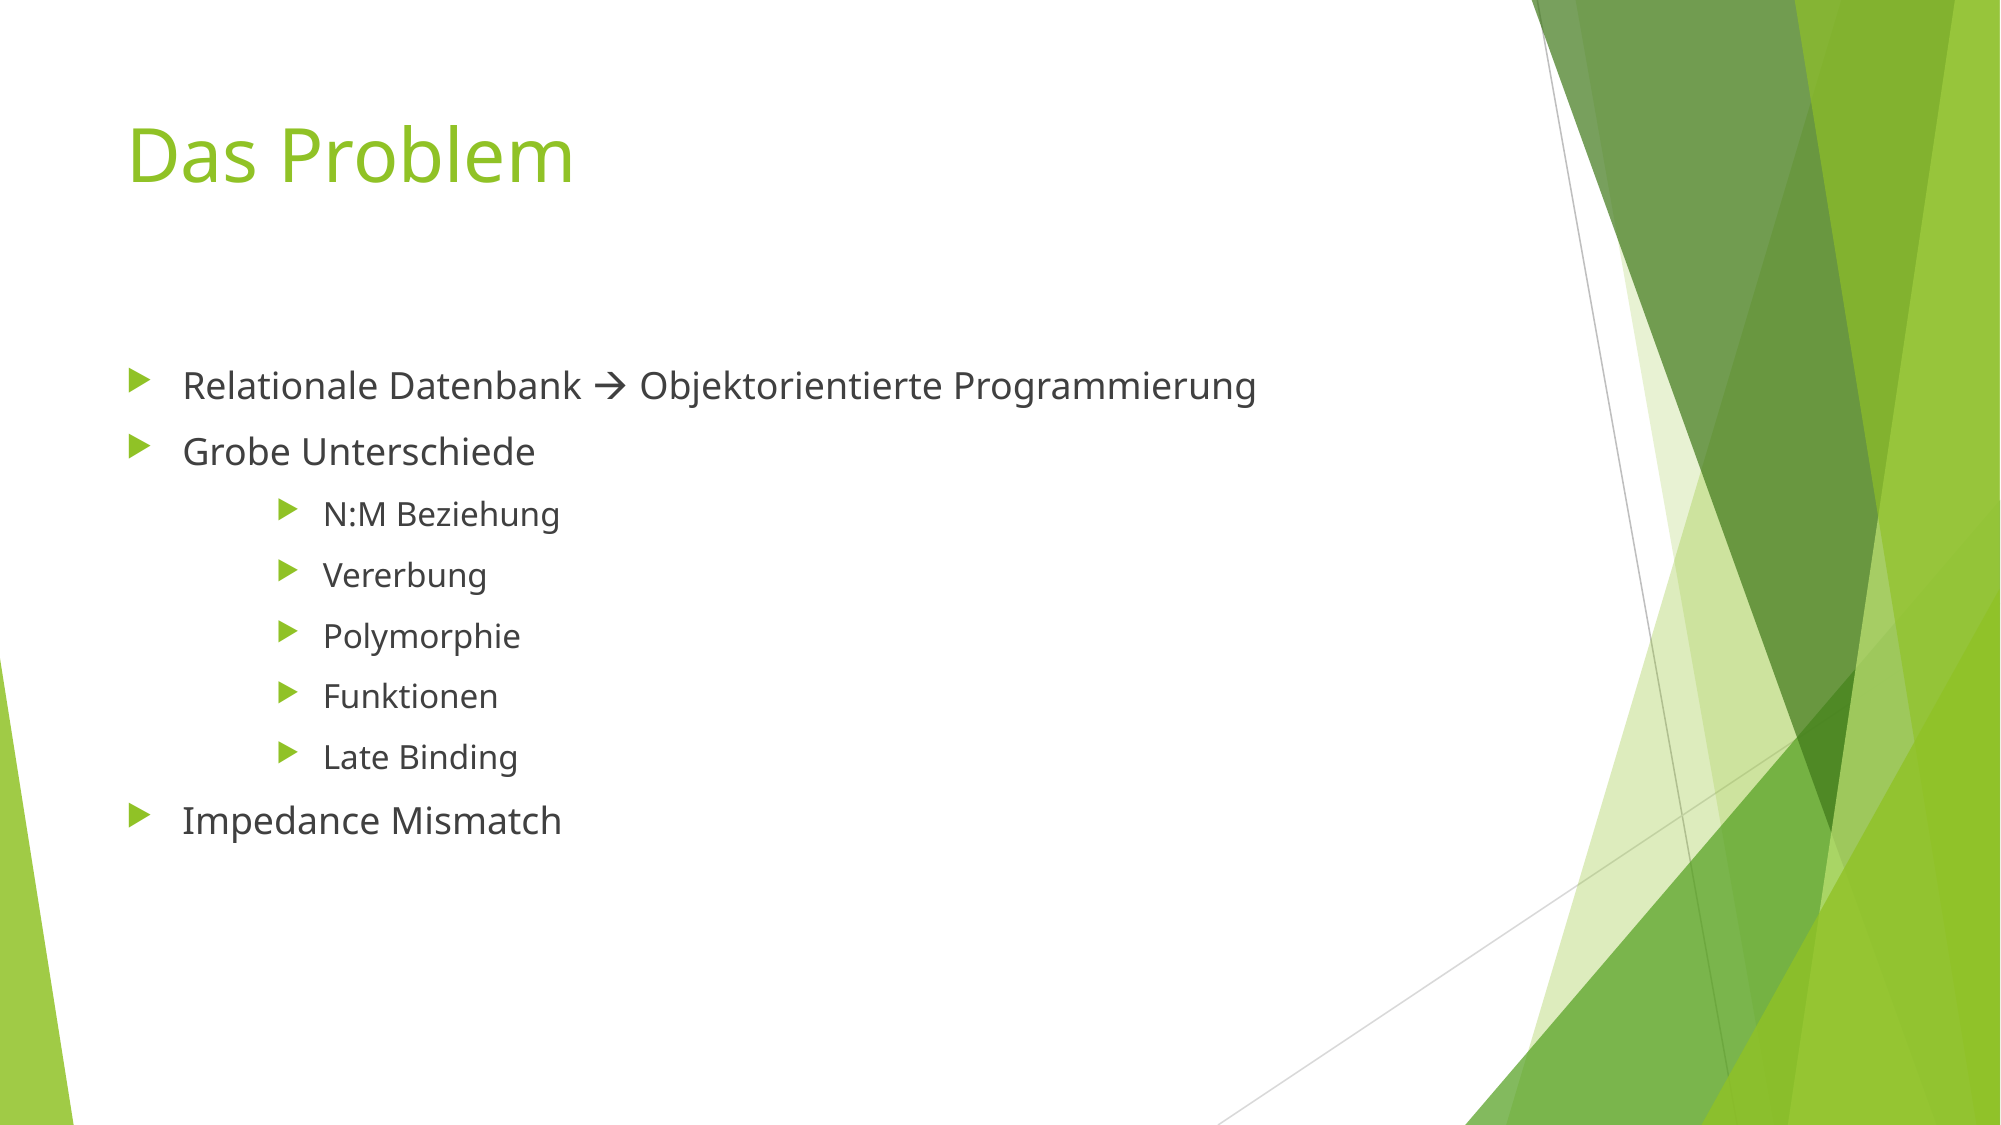

# Das Problem
Relationale Datenbank  Objektorientierte Programmierung
Grobe Unterschiede
N:M Beziehung
Vererbung
Polymorphie
Funktionen
Late Binding
Impedance Mismatch